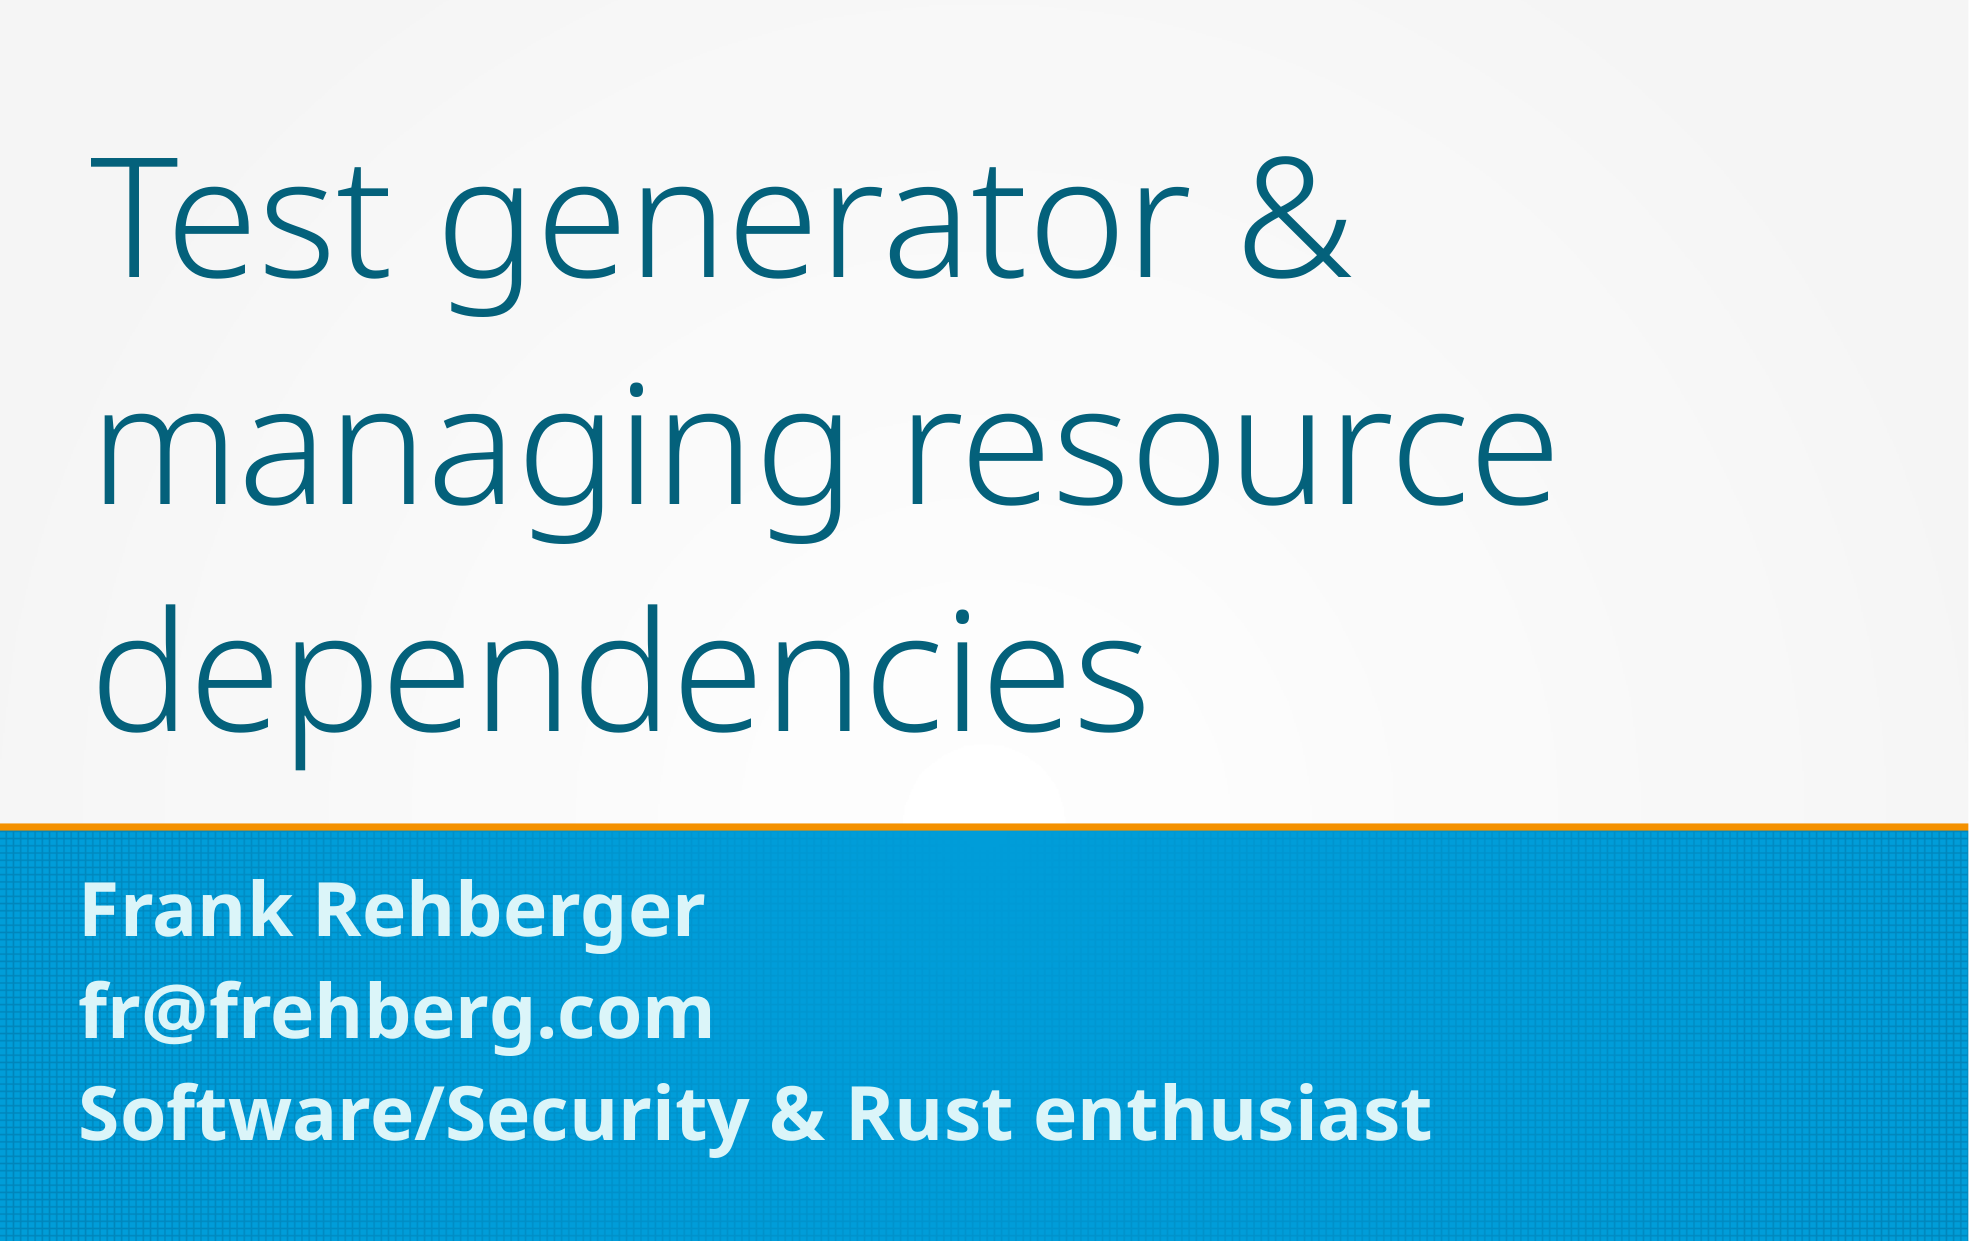

# Test generator & managing resource dependencies
Frank Rehberger
fr@frehberg.com
Software/Security & Rust enthusiast